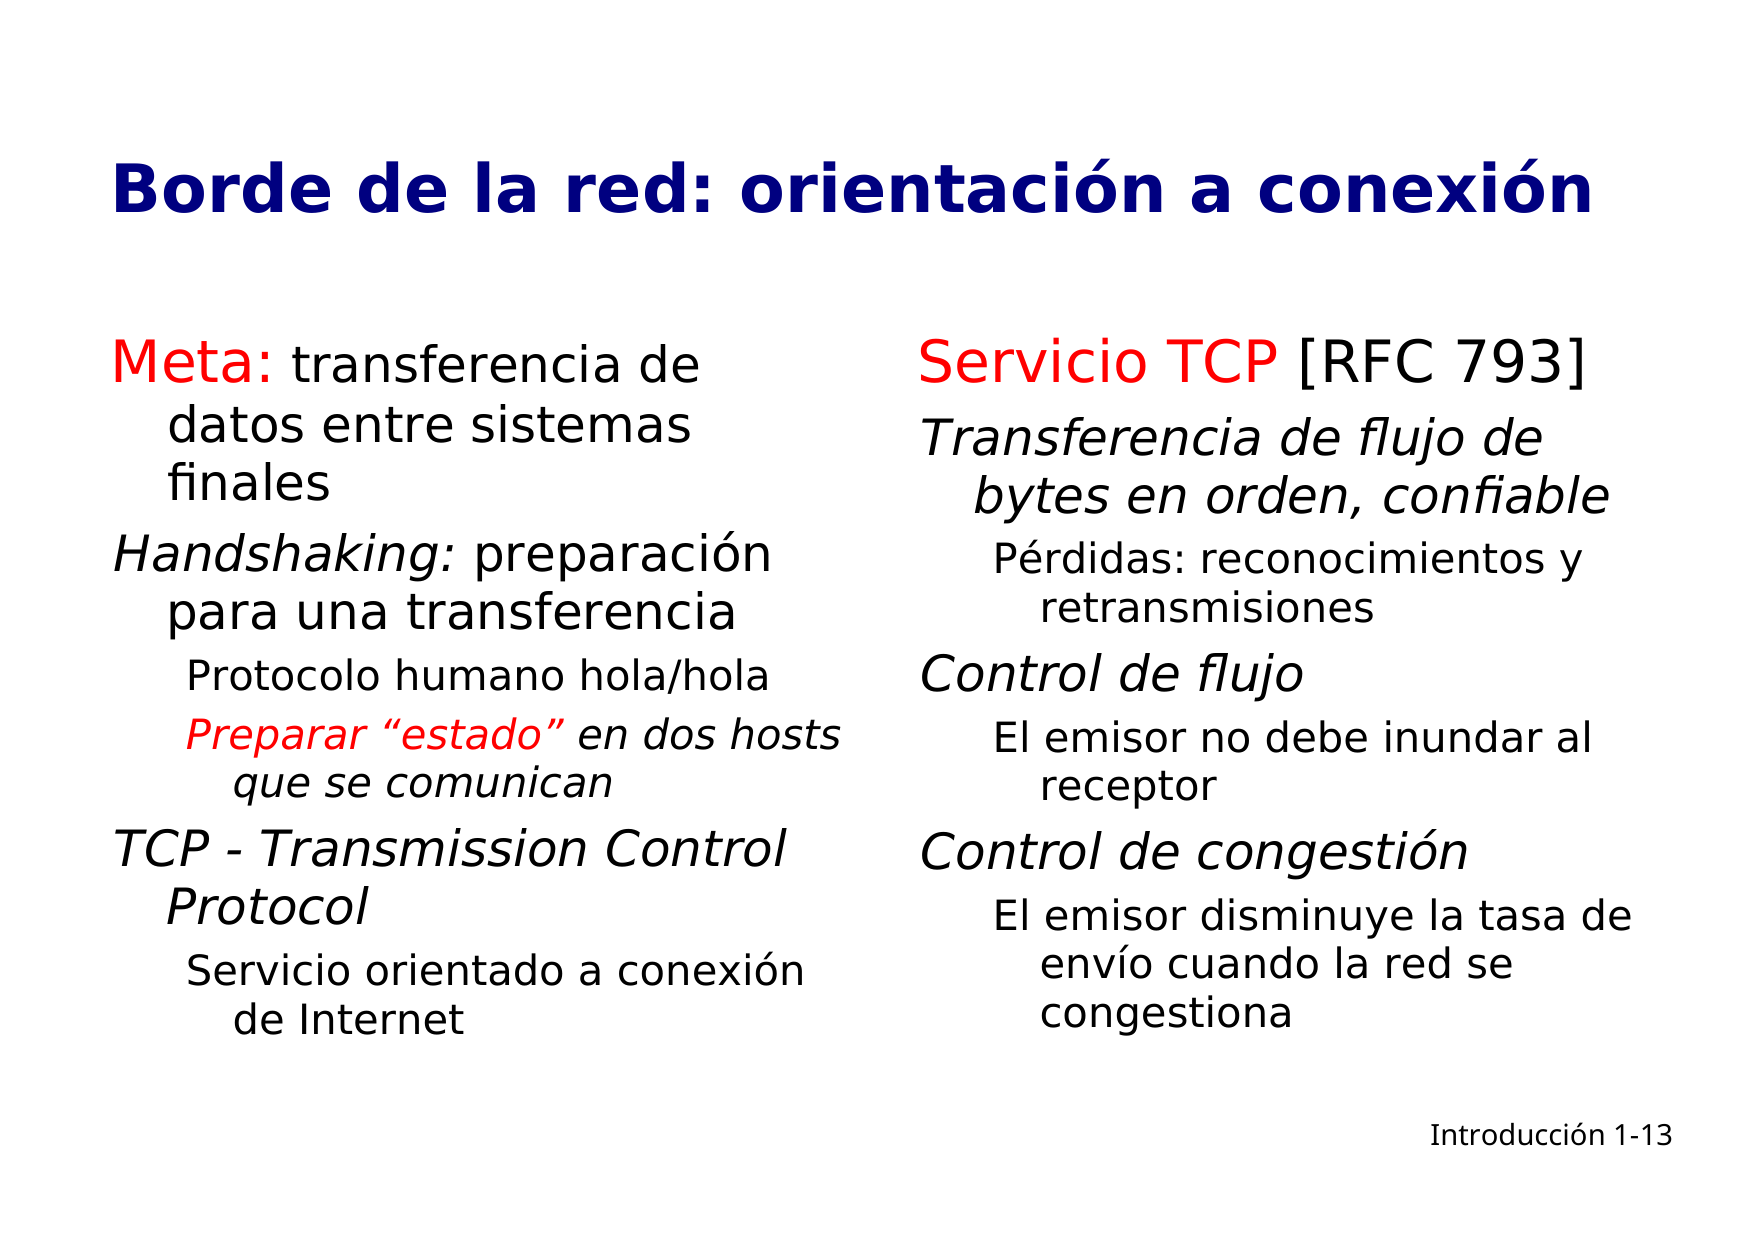

# Borde de la red: orientación a conexión
Meta: transferencia de datos entre sistemas finales
Handshaking: preparación para una transferencia
Protocolo humano hola/hola
Preparar “estado” en dos hosts que se comunican
TCP - Transmission Control Protocol
Servicio orientado a conexión de Internet
Servicio TCP [RFC 793]
Transferencia de flujo de bytes en orden, confiable
Pérdidas: reconocimientos y retransmisiones
Control de flujo
El emisor no debe inundar al receptor
Control de congestión
El emisor disminuye la tasa de envío cuando la red se congestiona